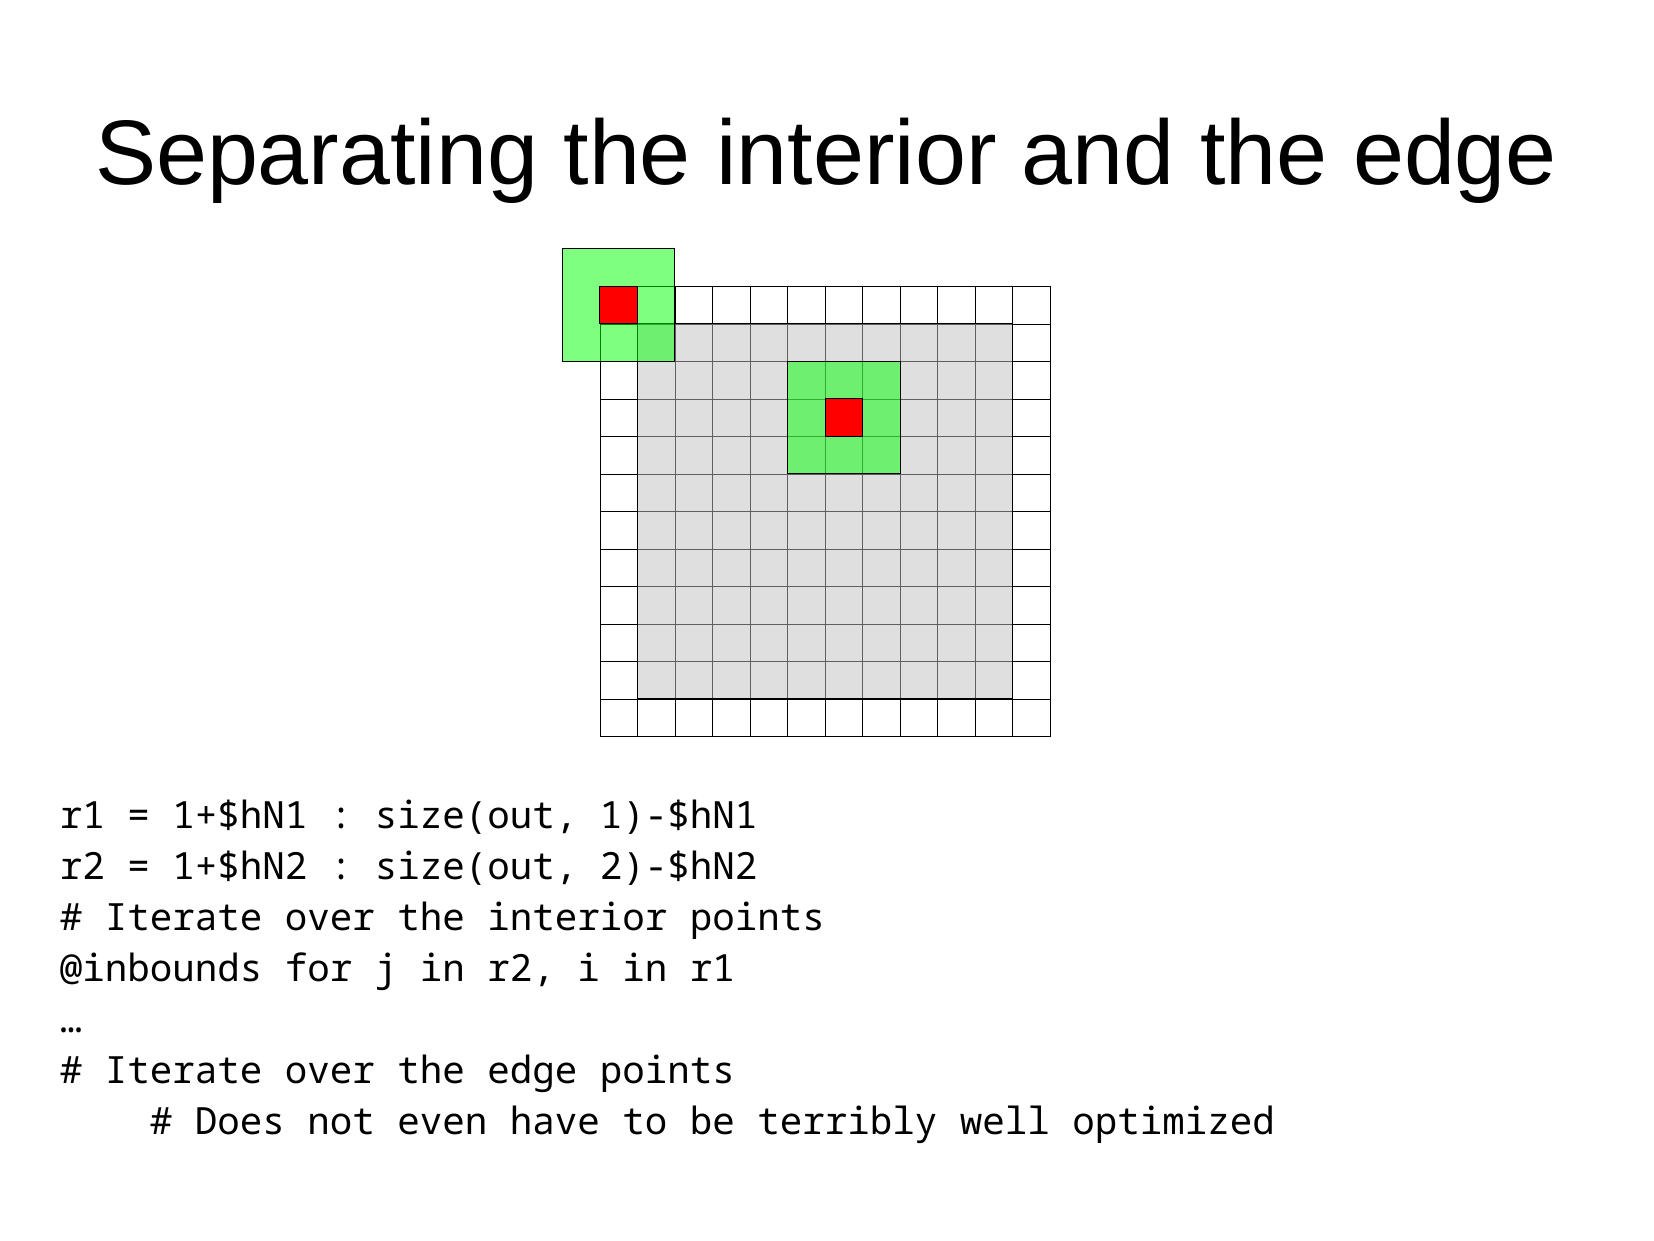

# Separating the interior and the edge
r1 = 1+$hN1 : size(out, 1)-$hN1
r2 = 1+$hN2 : size(out, 2)-$hN2
# Iterate over the interior points
@inbounds for j in r2, i in r1
…
# Iterate over the edge points
 # Does not even have to be terribly well optimized